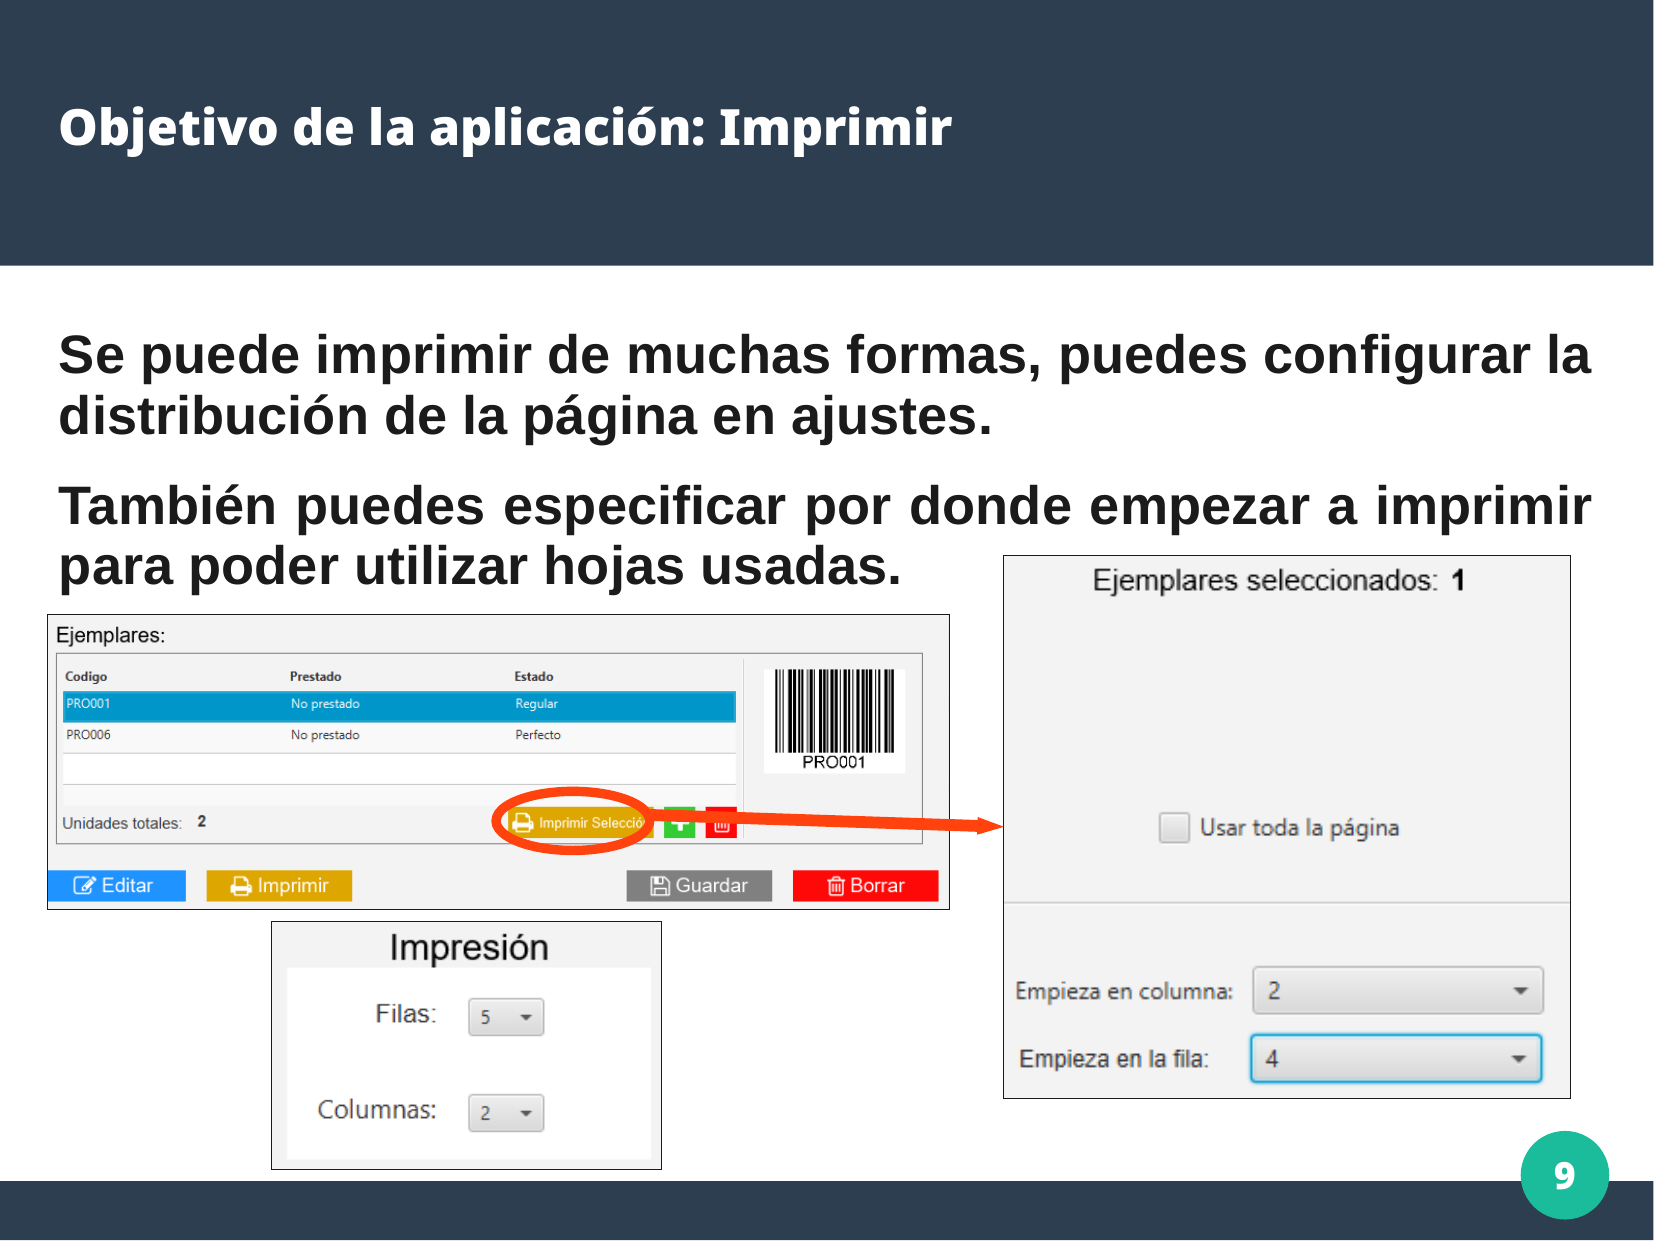

Objetivo de la aplicación: Imprimir
# Se puede imprimir de muchas formas, puedes configurar la distribución de la página en ajustes.
También puedes especificar por donde empezar a imprimir para poder utilizar hojas usadas.
9